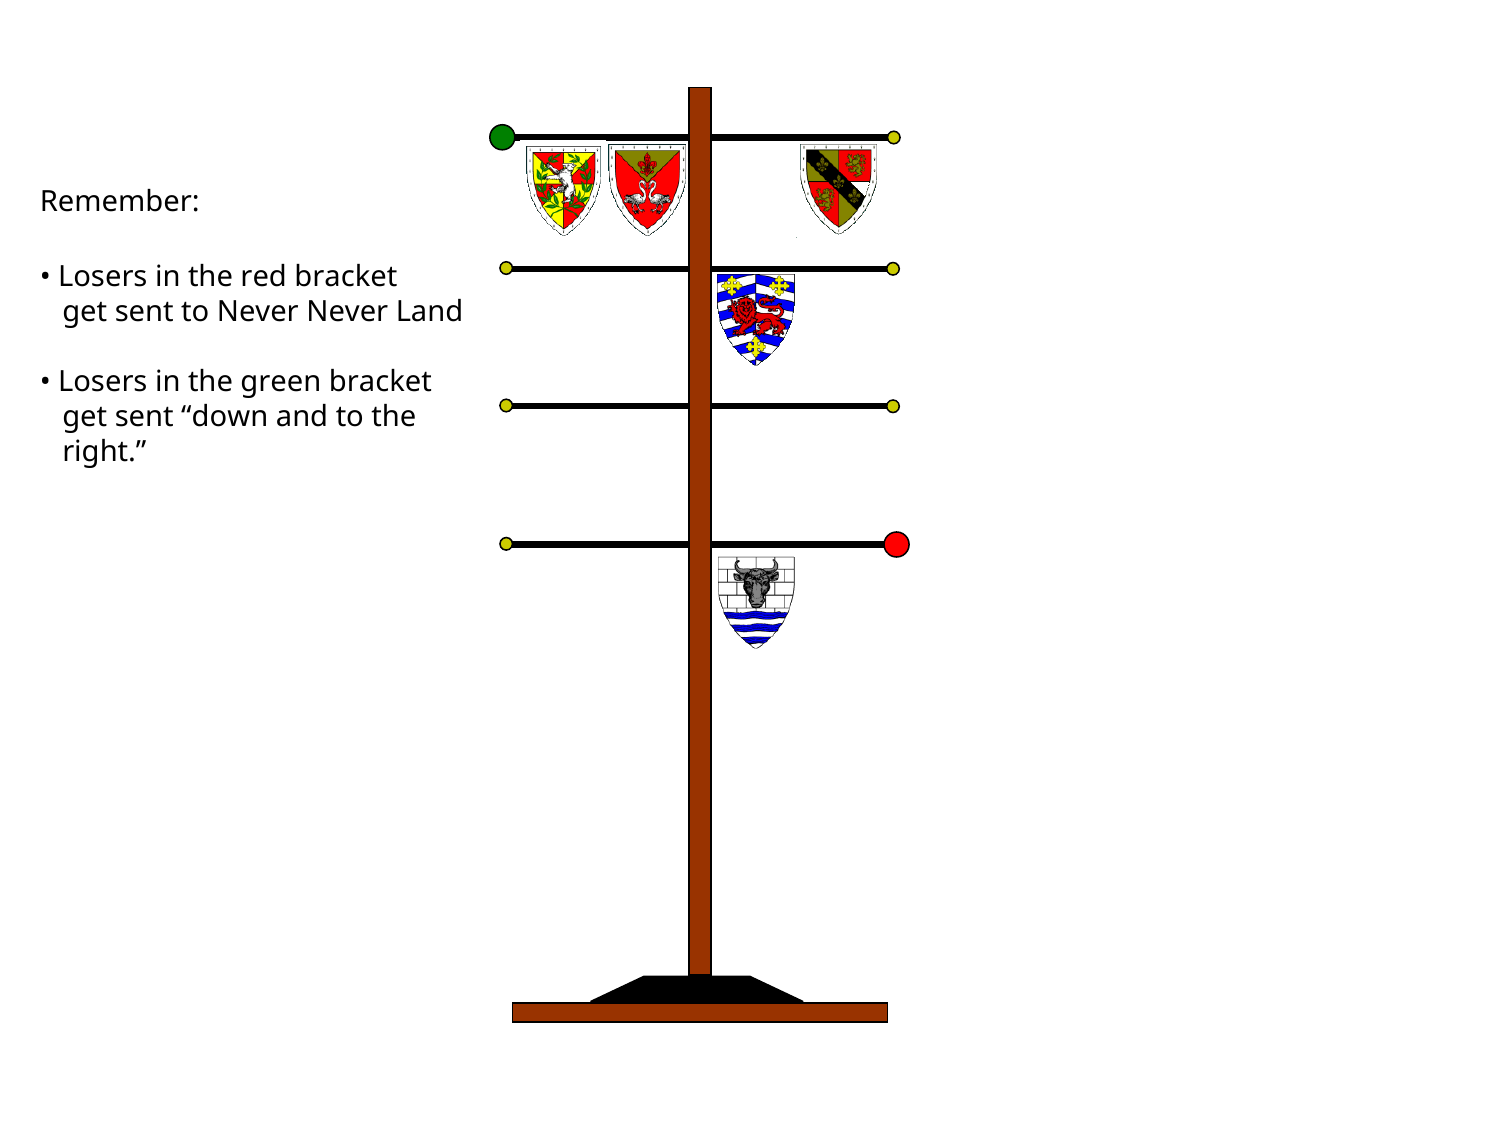

Remember:
 Losers in the red bracket
 get sent to Never Never Land
 Losers in the green bracket
 get sent “down and to the
 right.”